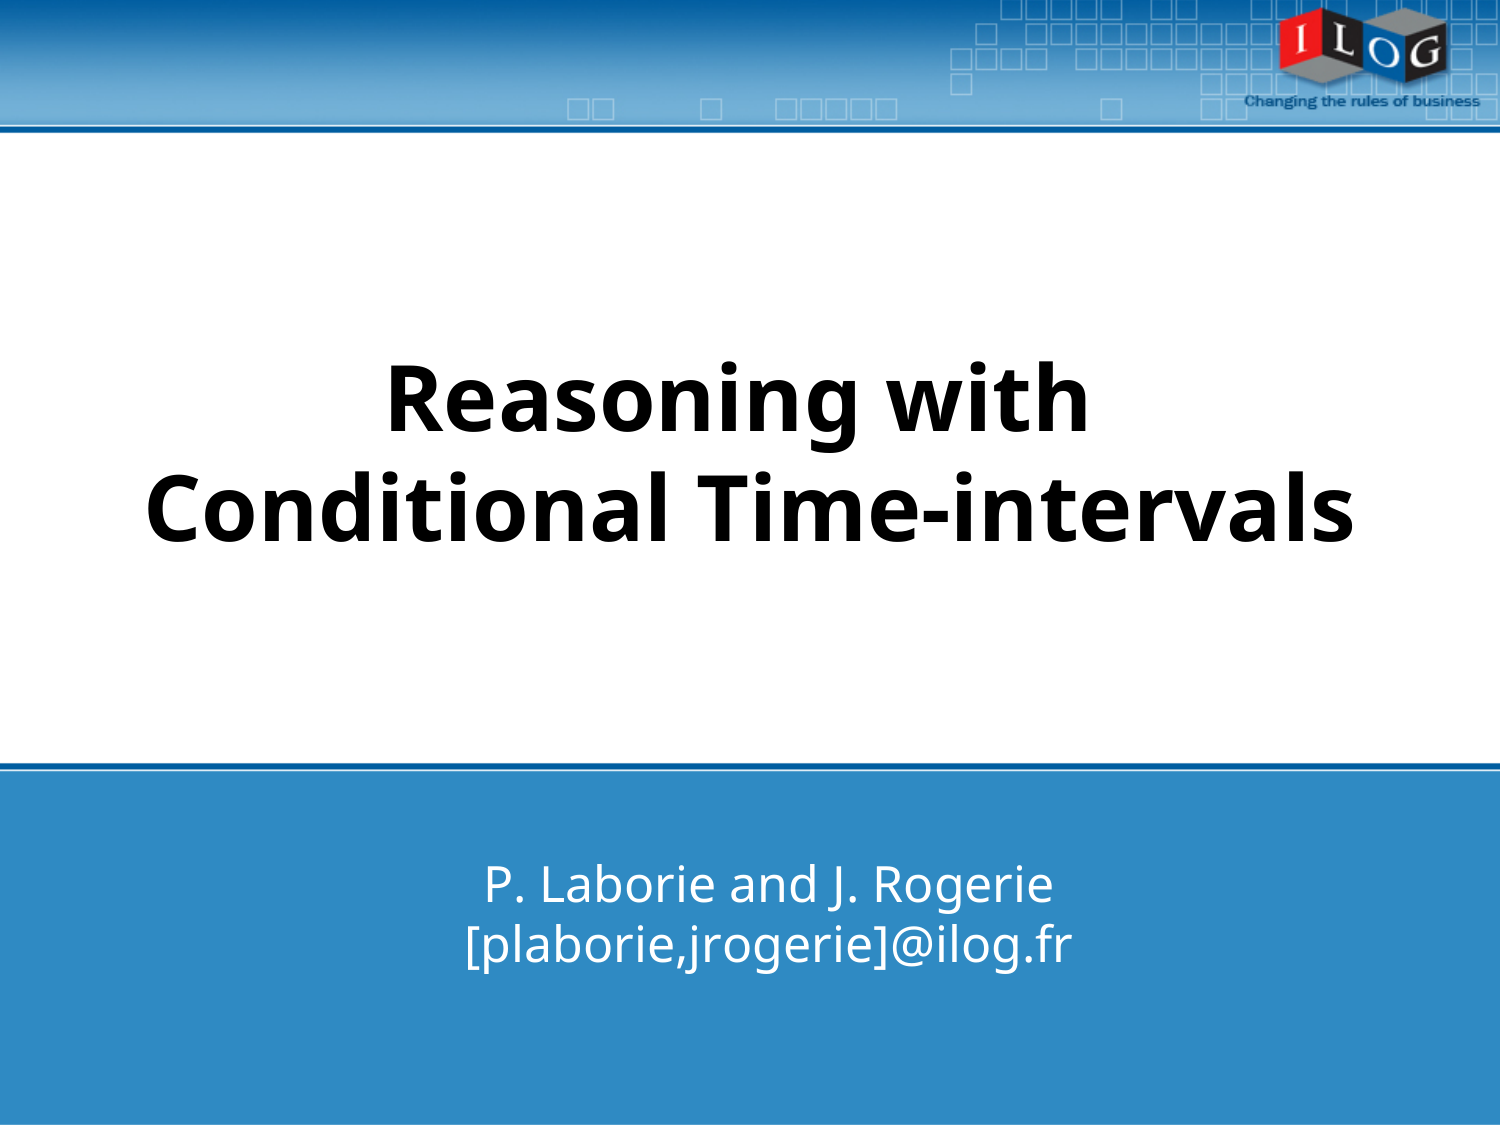

# Reasoning with Conditional Time-intervals
P. Laborie and J. Rogerie
[plaborie,jrogerie]@ilog.fr